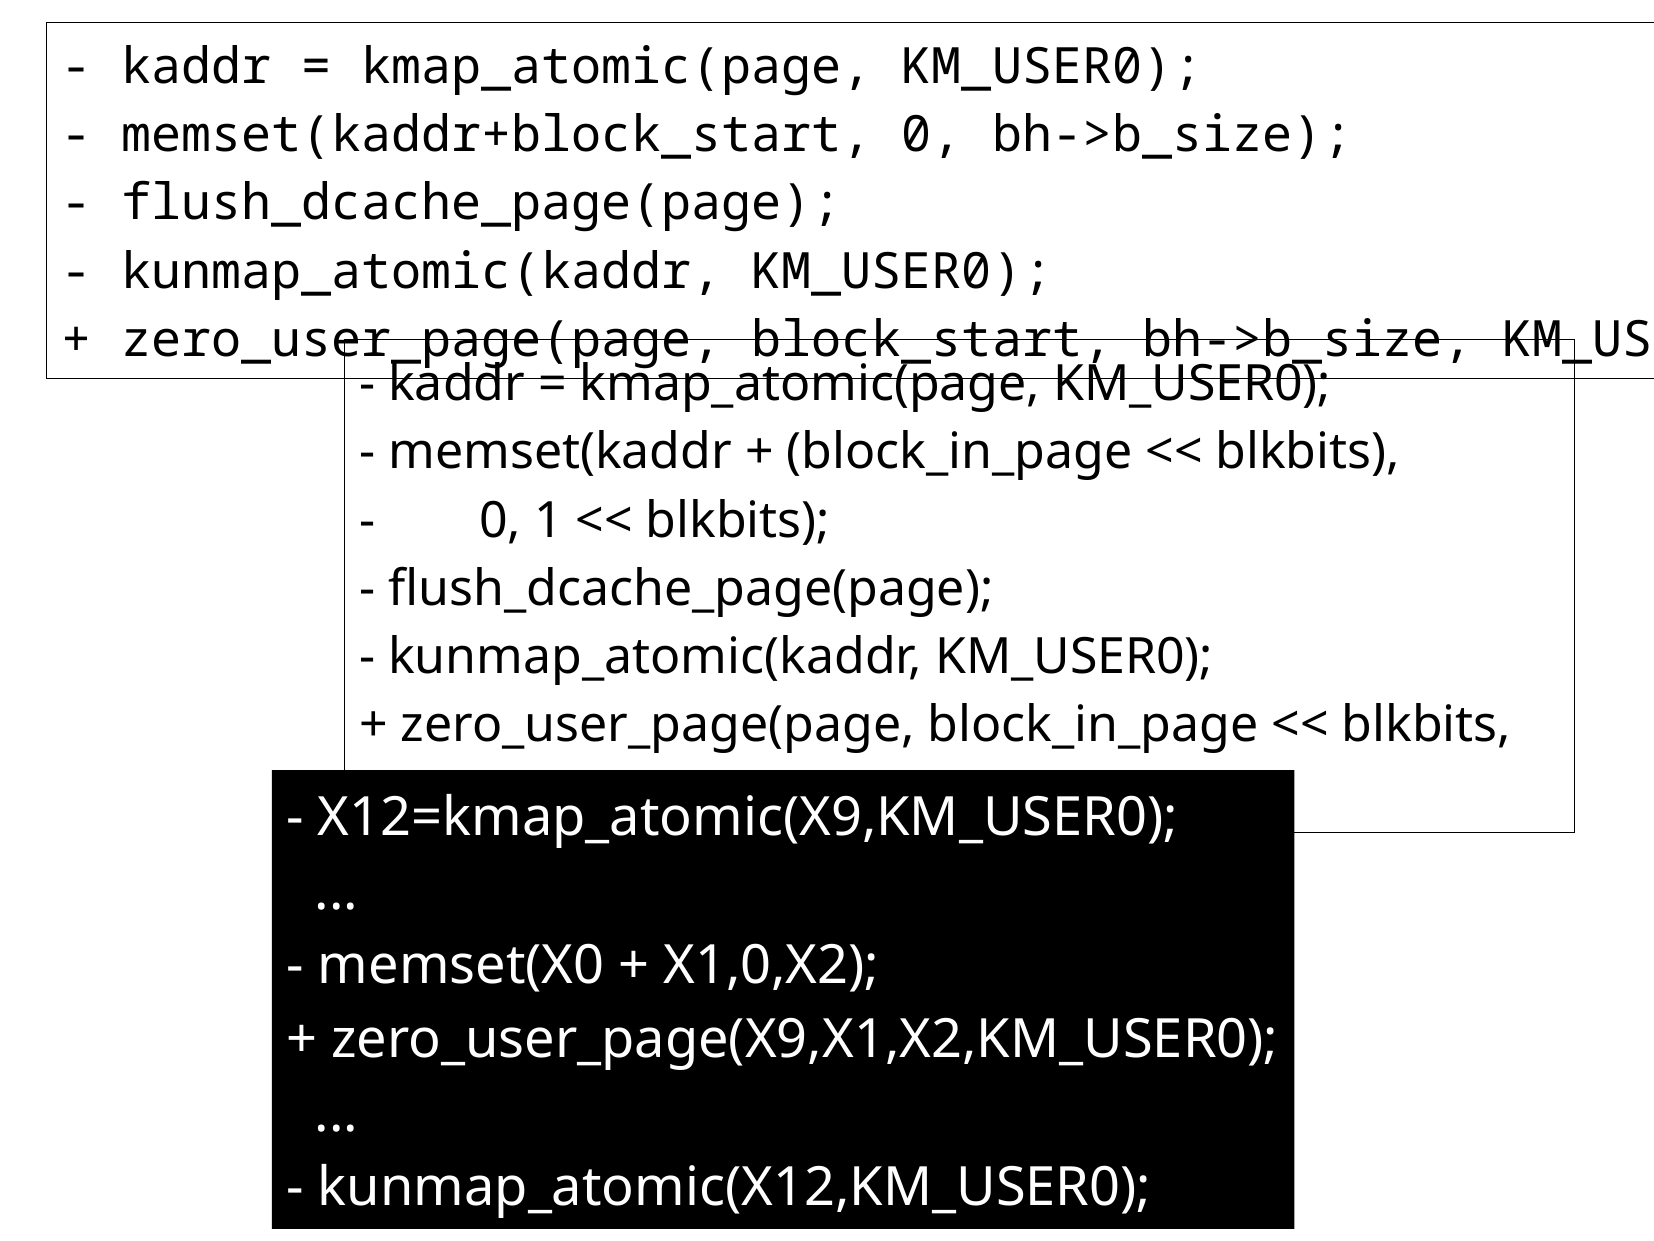

- kaddr = kmap_atomic(page, KM_USER0);
- memset(kaddr+block_start, 0, bh->b_size);
- flush_dcache_page(page);
- kunmap_atomic(kaddr, KM_USER0);
+ zero_user_page(page, block_start, bh->b_size, KM_USER0);
- kaddr = kmap_atomic(page, KM_USER0);
- memset(kaddr + (block_in_page << blkbits),
- 0, 1 << blkbits);
- flush_dcache_page(page);
- kunmap_atomic(kaddr, KM_USER0);
+ zero_user_page(page, block_in_page << blkbits,
+ 1 << blkbits, KM_USER0);
- X12=kmap_atomic(X9,KM_USER0);
 ...
- memset(X0 + X1,0,X2);
+ zero_user_page(X9,X1,X2,KM_USER0);
 ...
- kunmap_atomic(X12,KM_USER0);